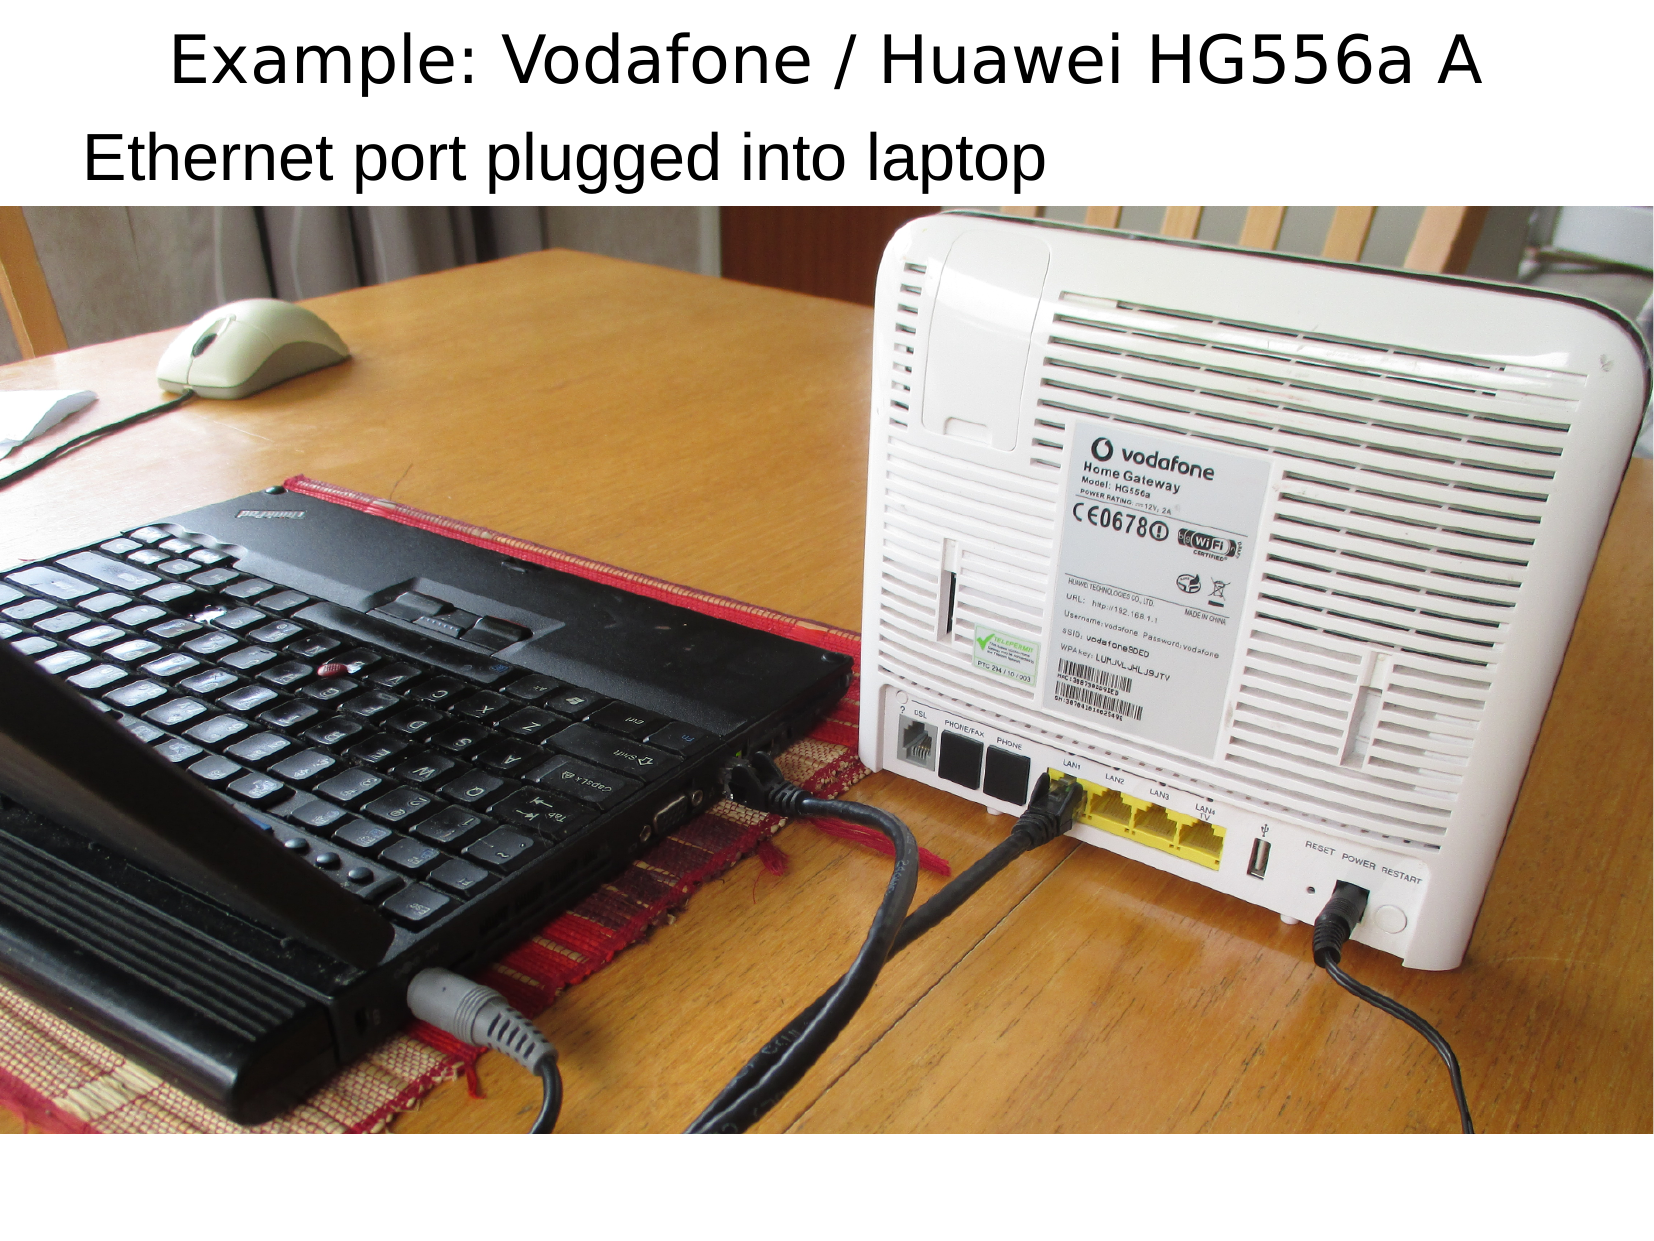

# Example: Vodafone / Huawei HG556a A
Ethernet port plugged into laptop